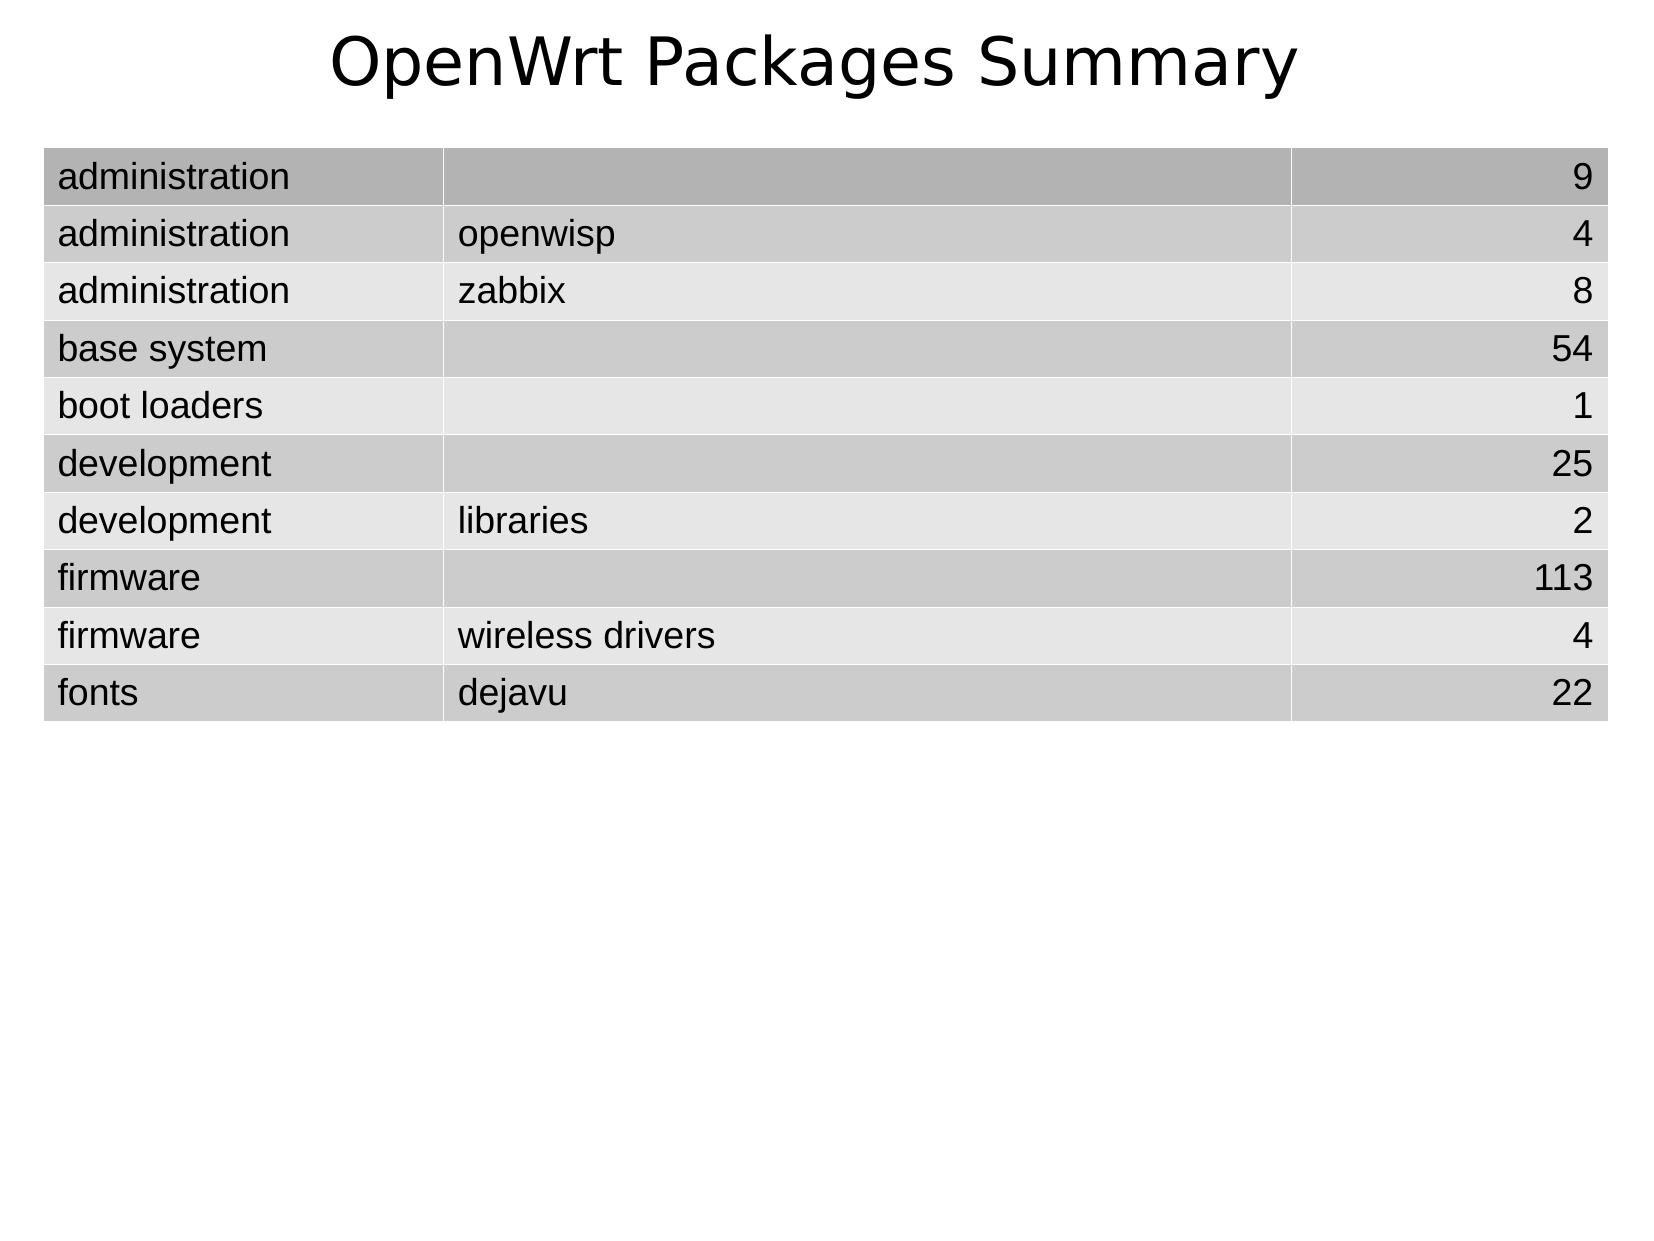

# OpenWrt Packages Summary
| administration | | 9 |
| --- | --- | --- |
| administration | openwisp | 4 |
| administration | zabbix | 8 |
| base system | | 54 |
| boot loaders | | 1 |
| development | | 25 |
| development | libraries | 2 |
| firmware | | 113 |
| firmware | wireless drivers | 4 |
| fonts | dejavu | 22 |